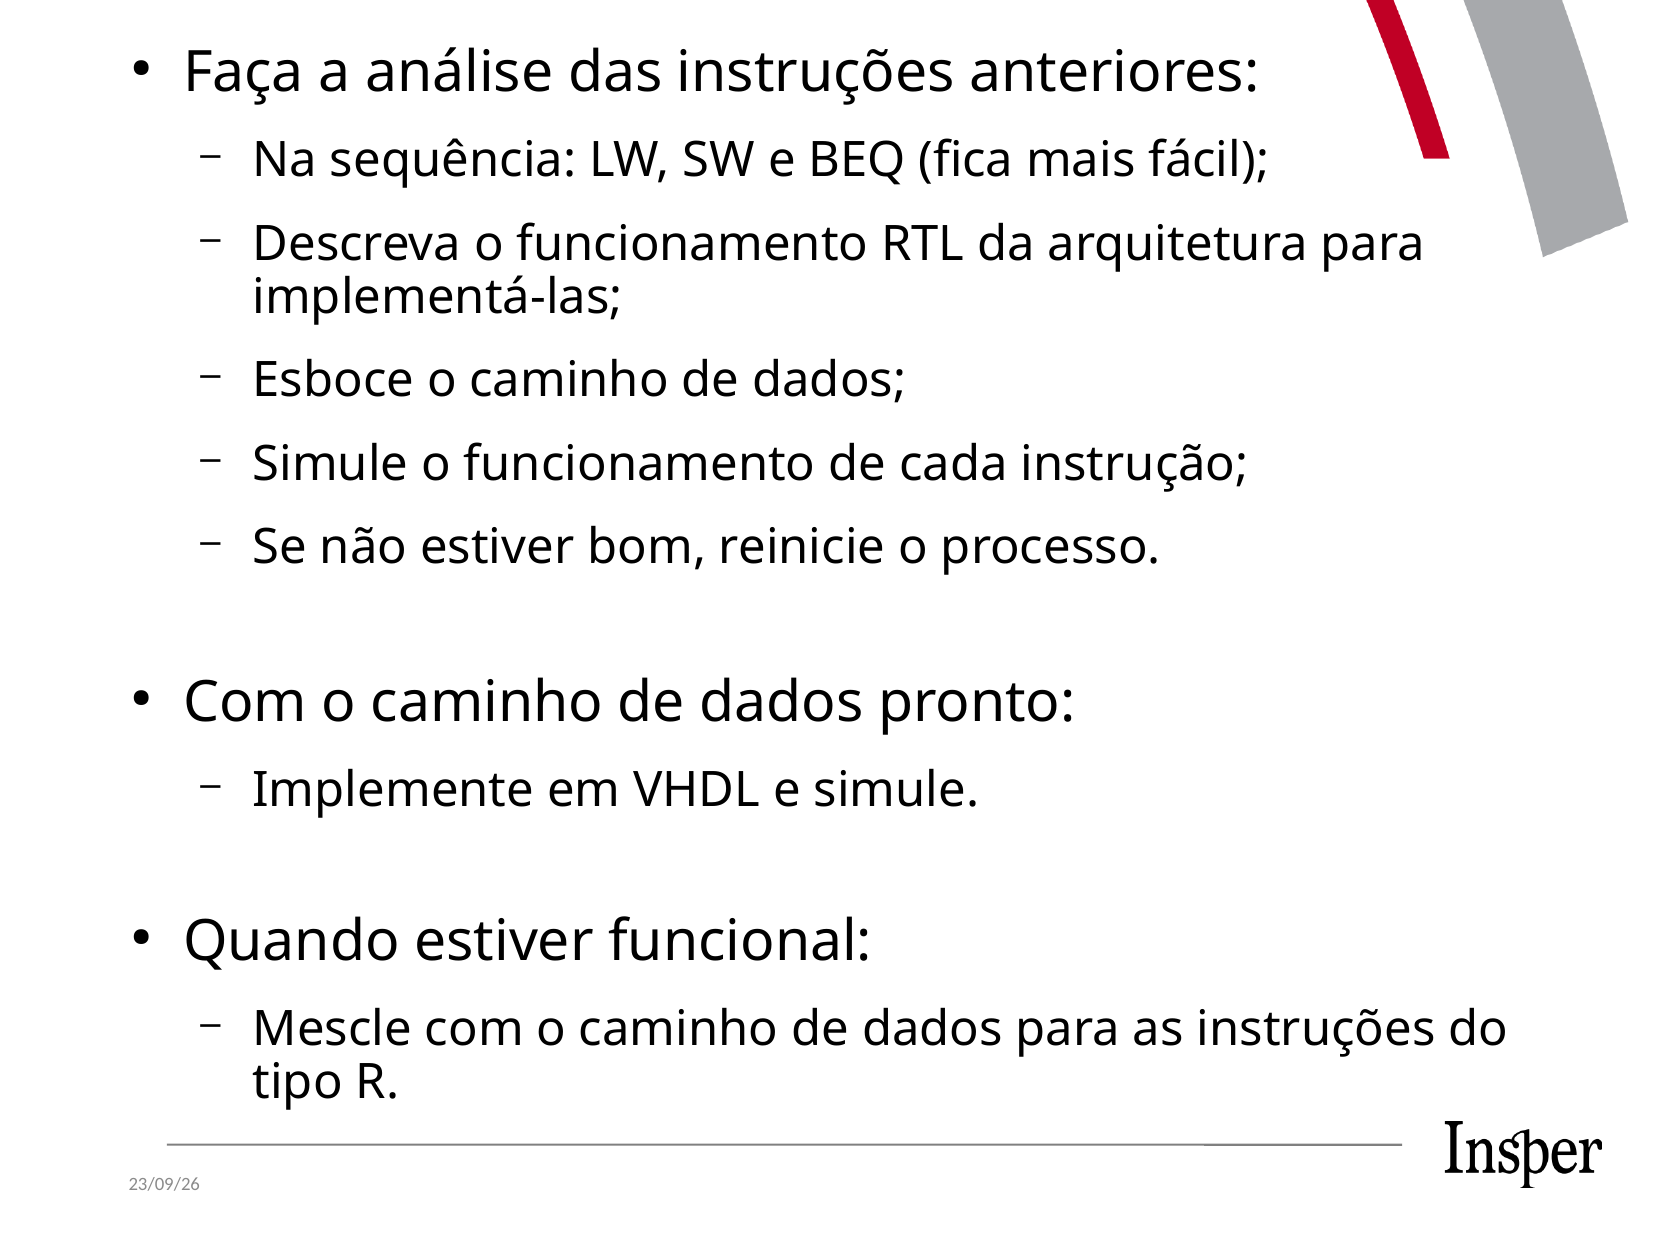

# Faça a análise das instruções anteriores:
Na sequência: LW, SW e BEQ (fica mais fácil);
Descreva o funcionamento RTL da arquitetura para implementá-las;
Esboce o caminho de dados;
Simule o funcionamento de cada instrução;
Se não estiver bom, reinicie o processo.
Com o caminho de dados pronto:
Implemente em VHDL e simule.
Quando estiver funcional:
Mescle com o caminho de dados para as instruções do tipo R.